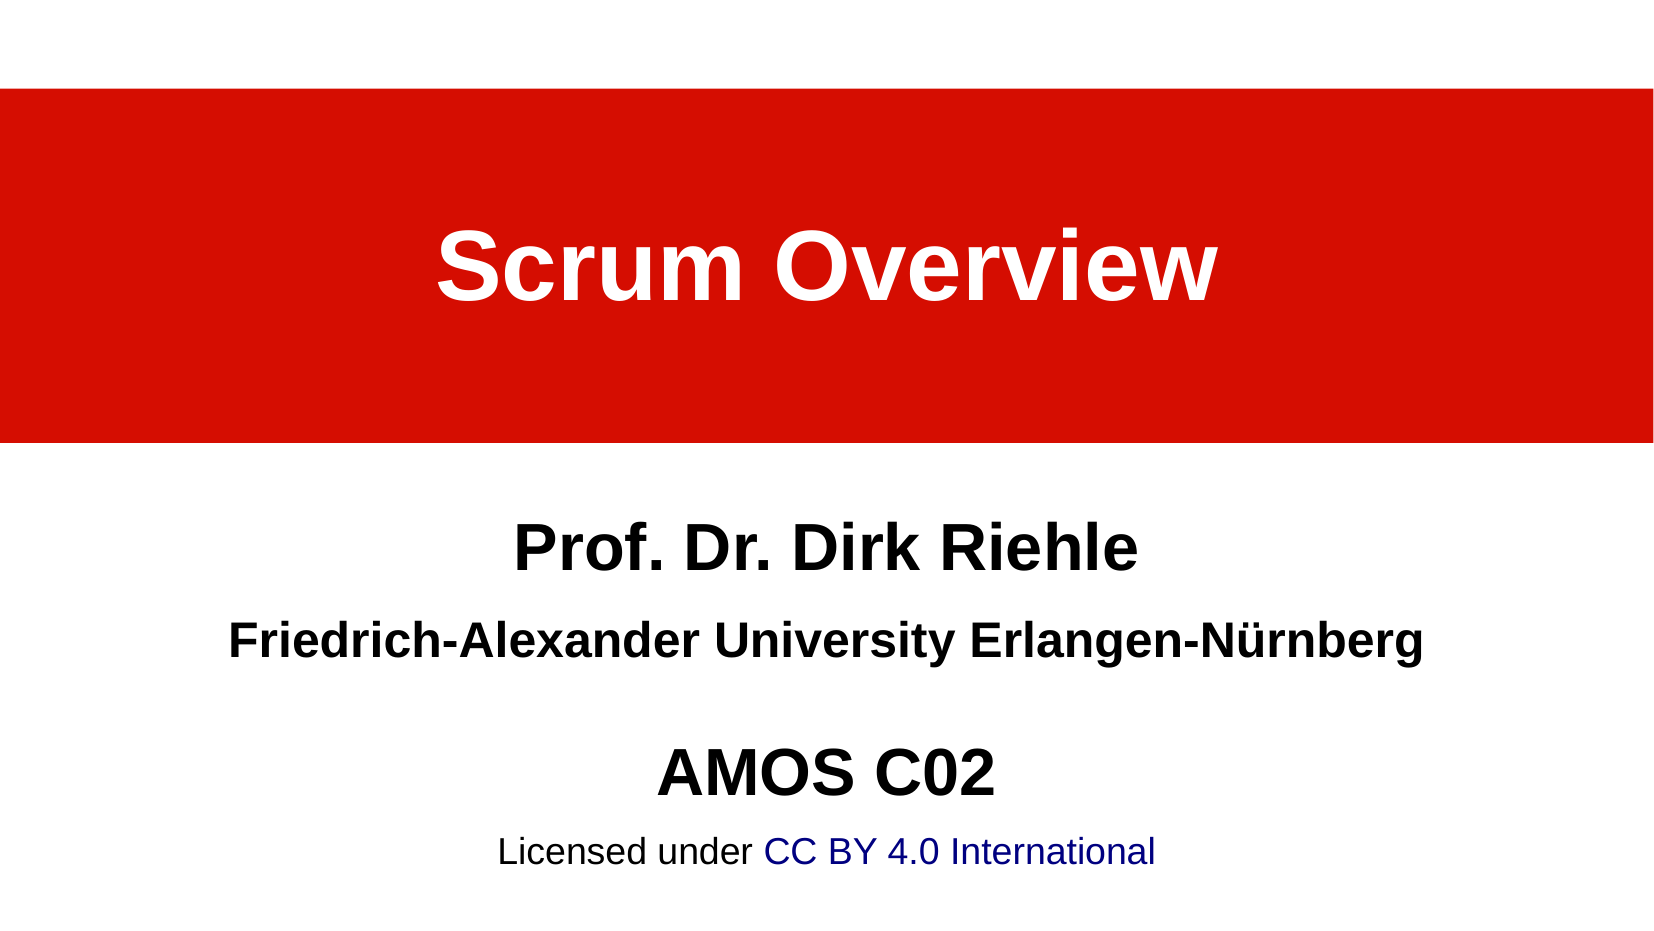

# Scrum Overview
Prof. Dr. Dirk Riehle
Friedrich-Alexander University Erlangen-Nürnberg
AMOS C02
Licensed under CC BY 4.0 International